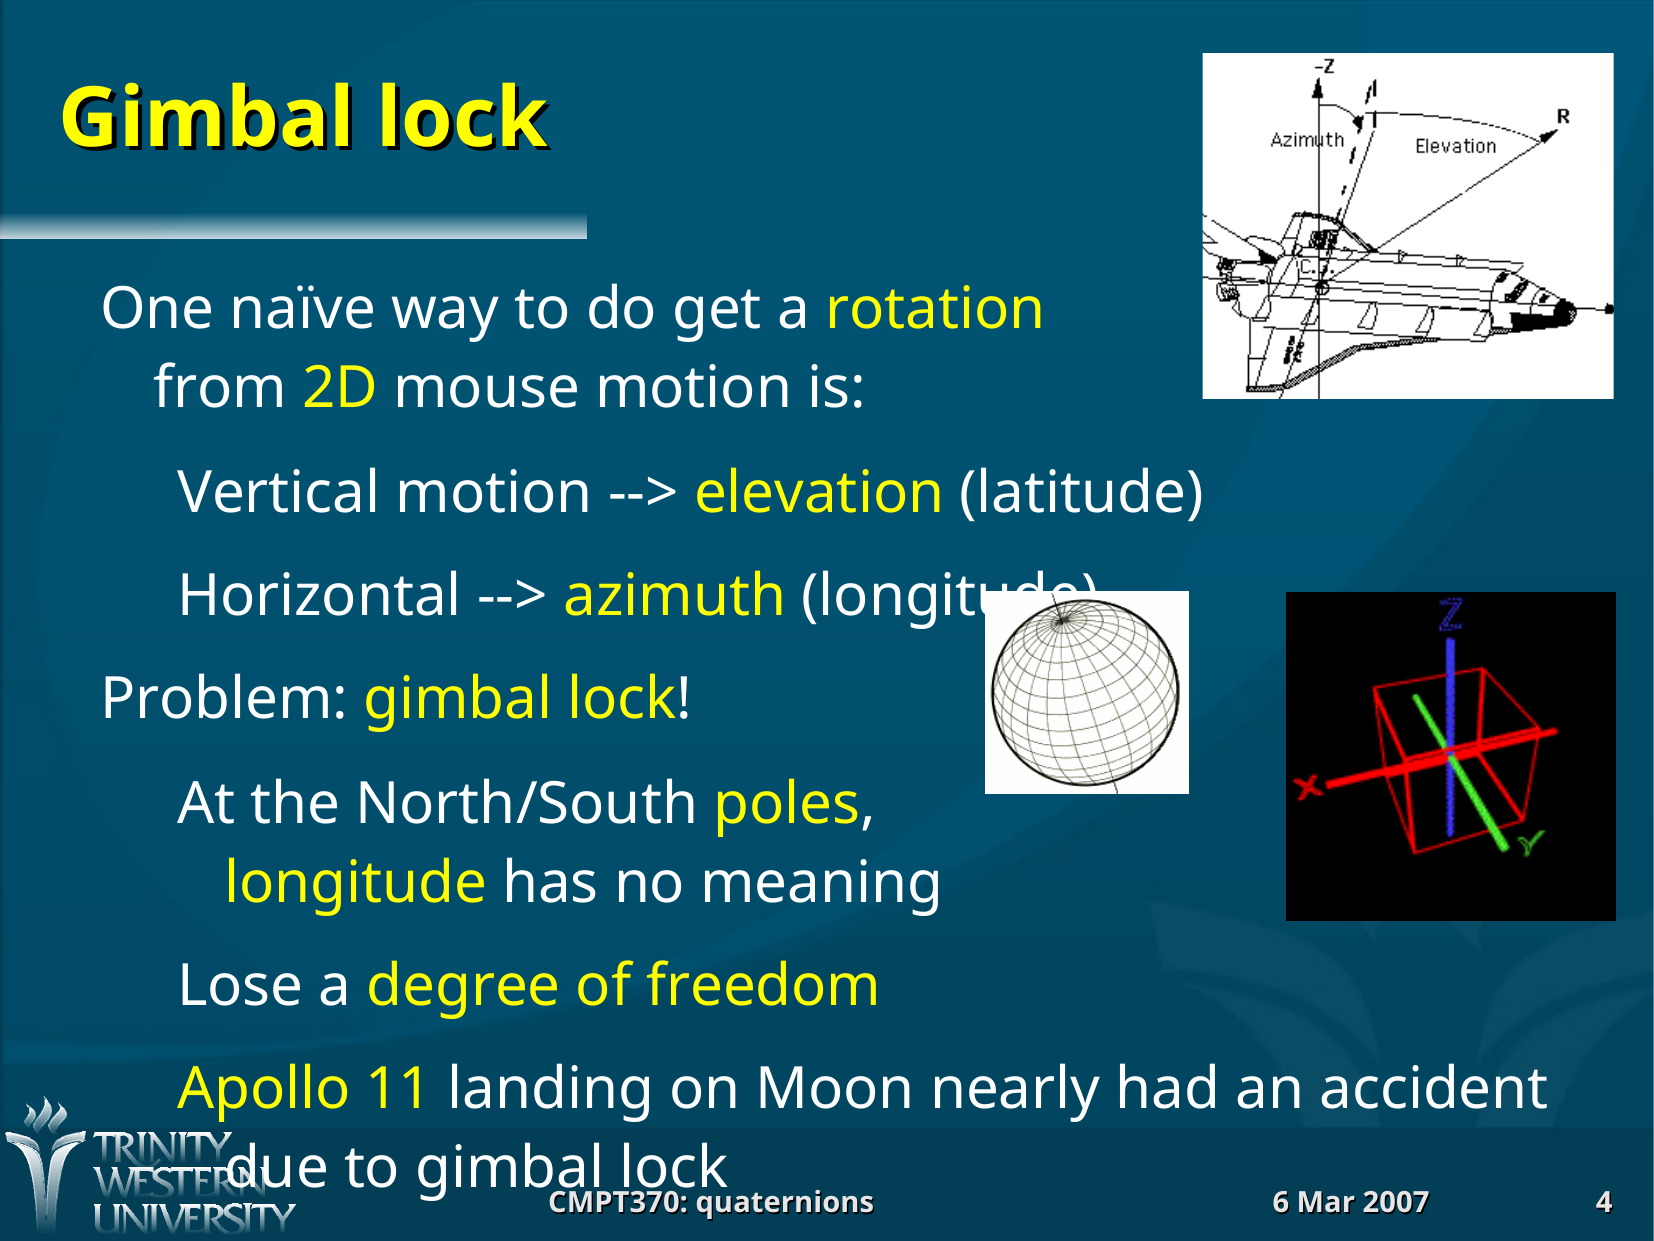

# Gimbal lock
One naïve way to do get a rotation
from 2D mouse motion is:
Vertical motion --> elevation (latitude)
Horizontal --> azimuth (longitude)
Problem: gimbal lock!
At the North/South poles,
longitude has no meaning
Lose a degree of freedom
Apollo 11 landing on Moon nearly had an accident due to gimbal lock
CMPT370: quaternions
6 Mar 2007
4